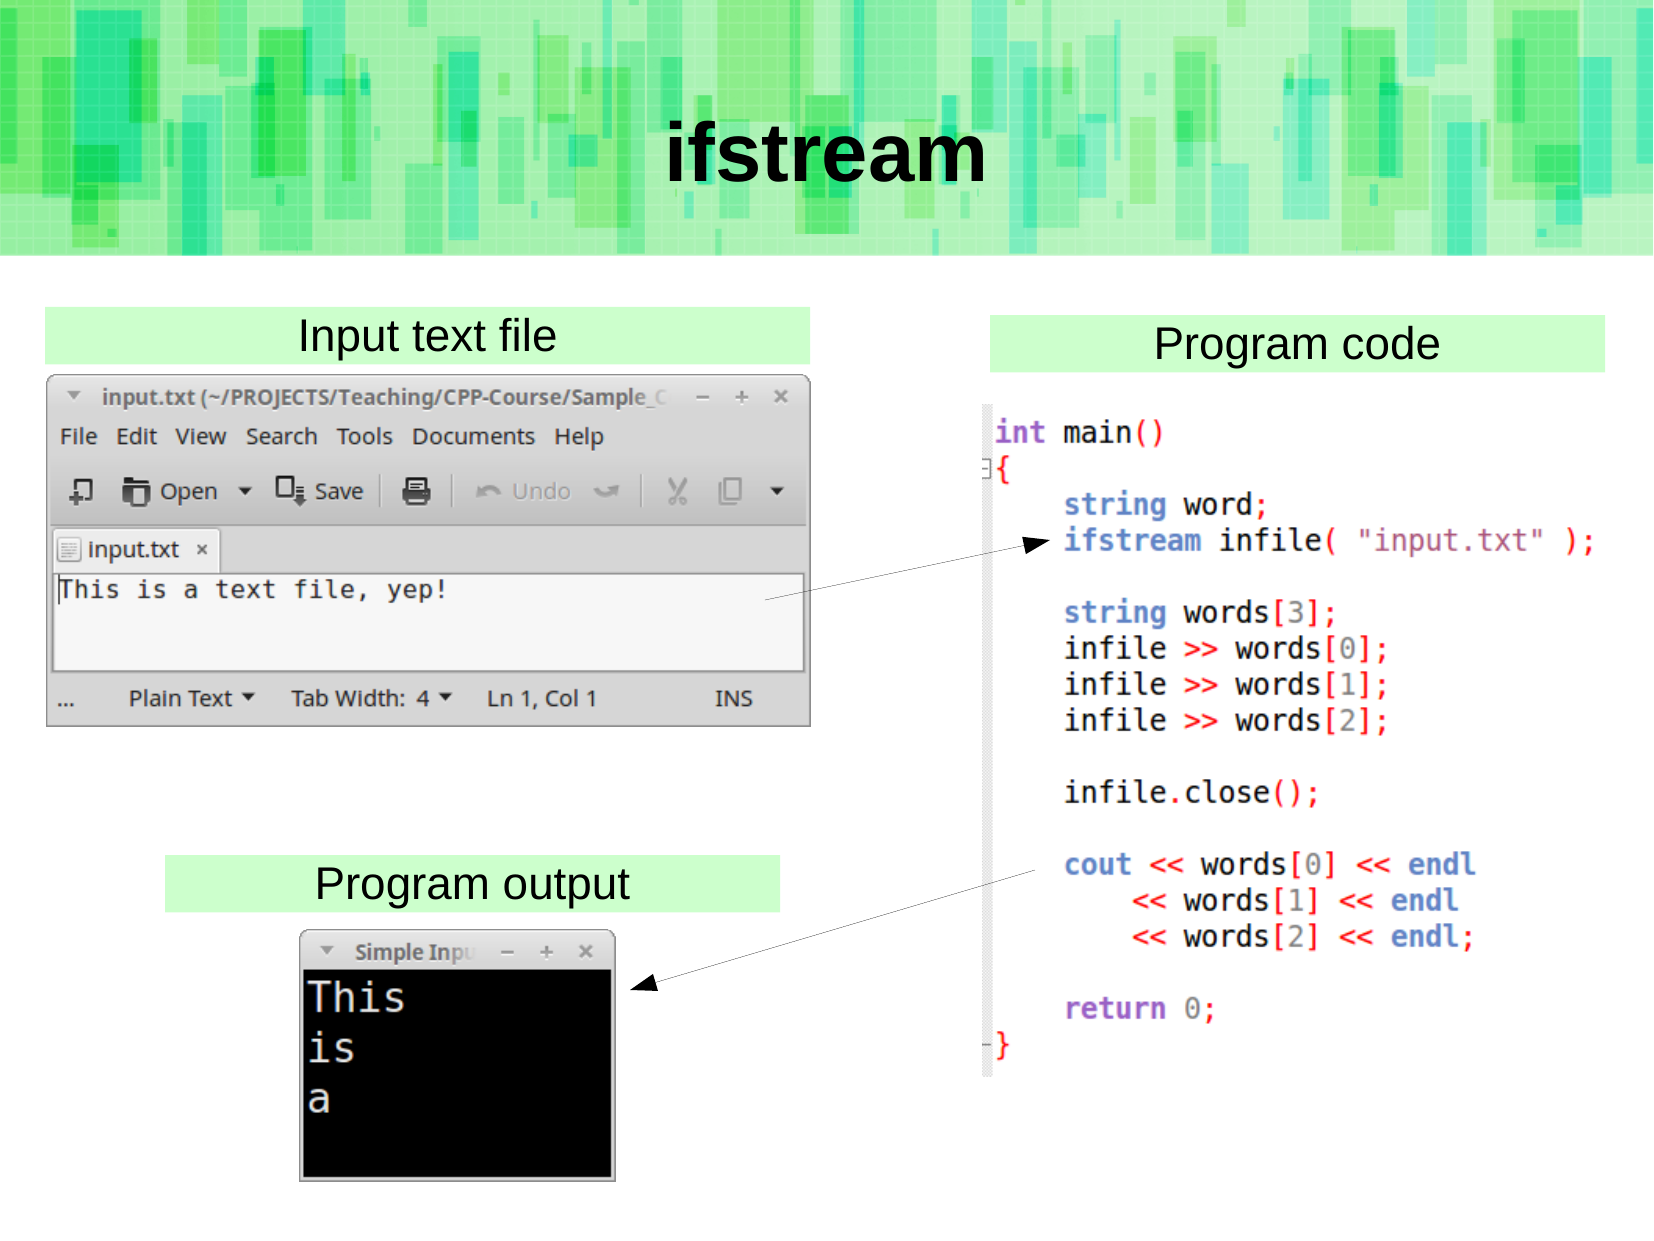

# ifstream
Input text file
Program code
Program output